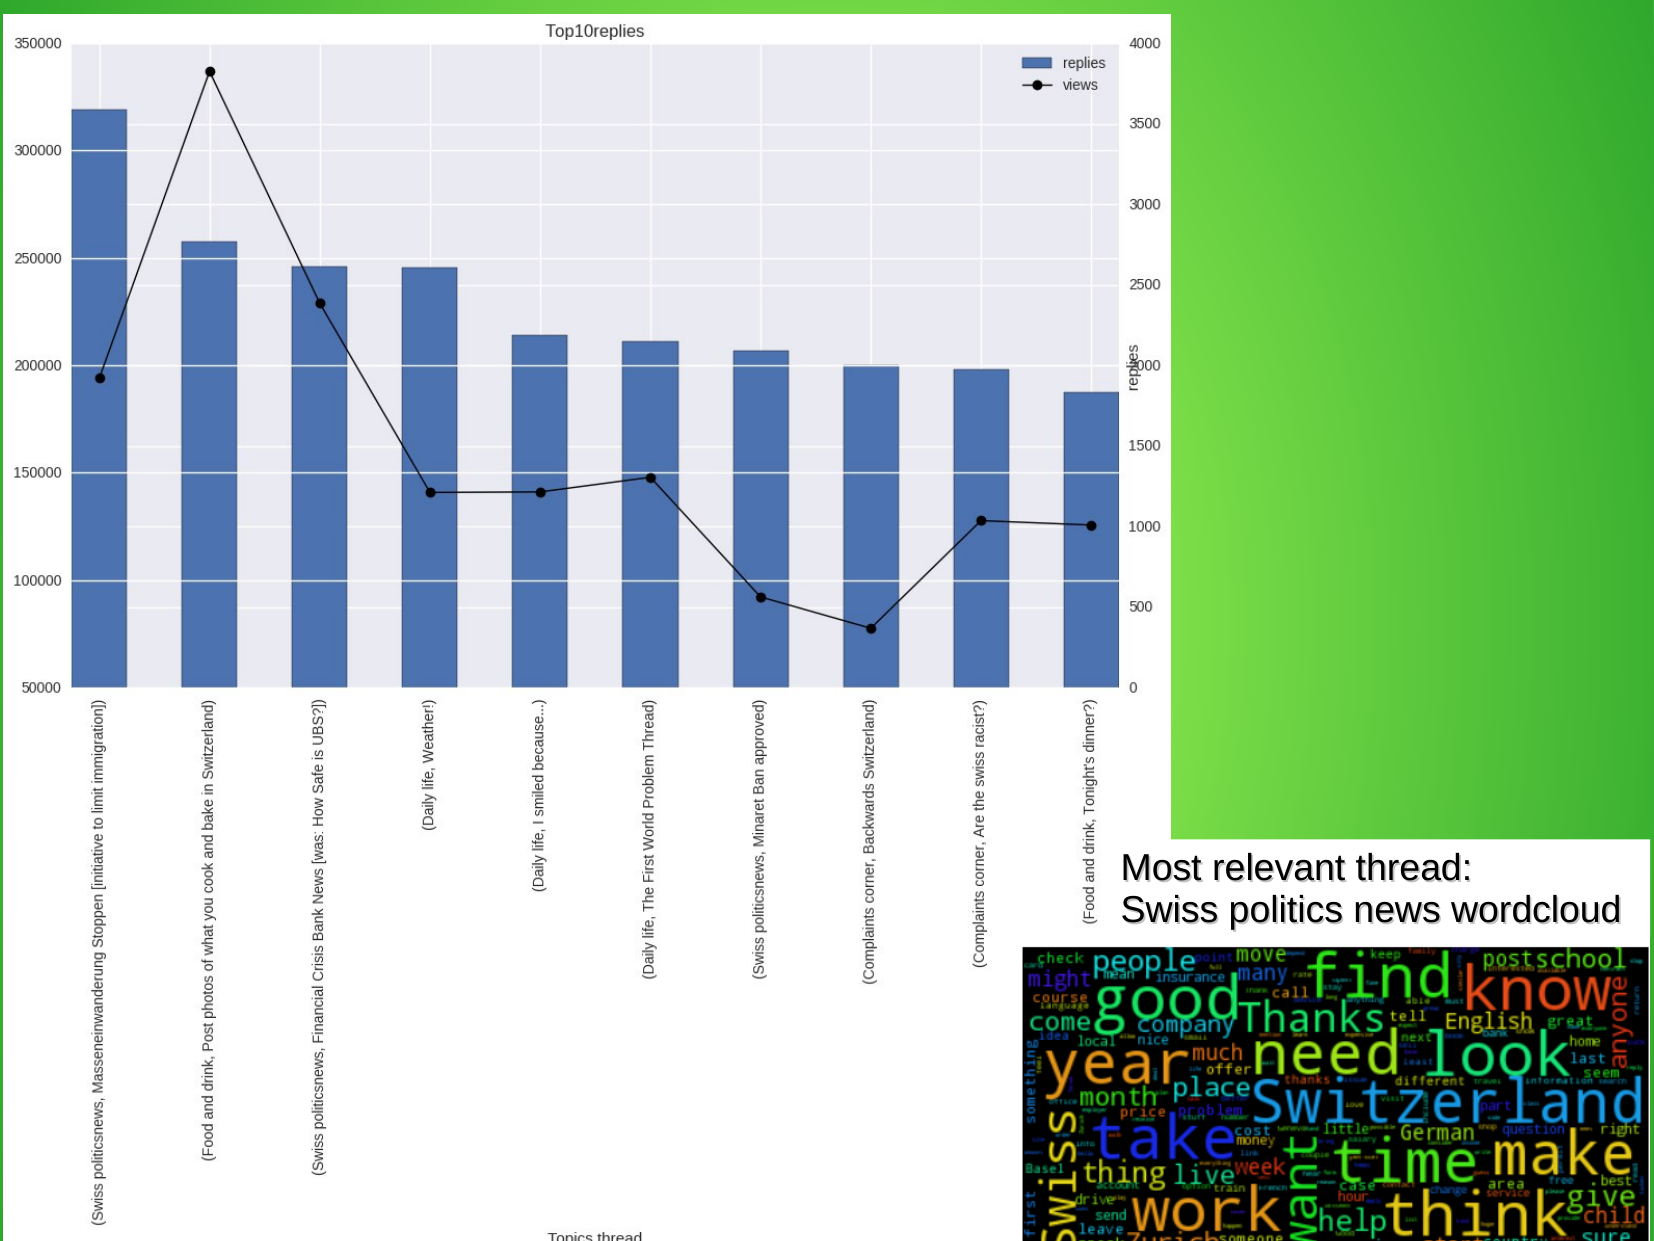

Most relevant thread:
Swiss politics news wordcloud